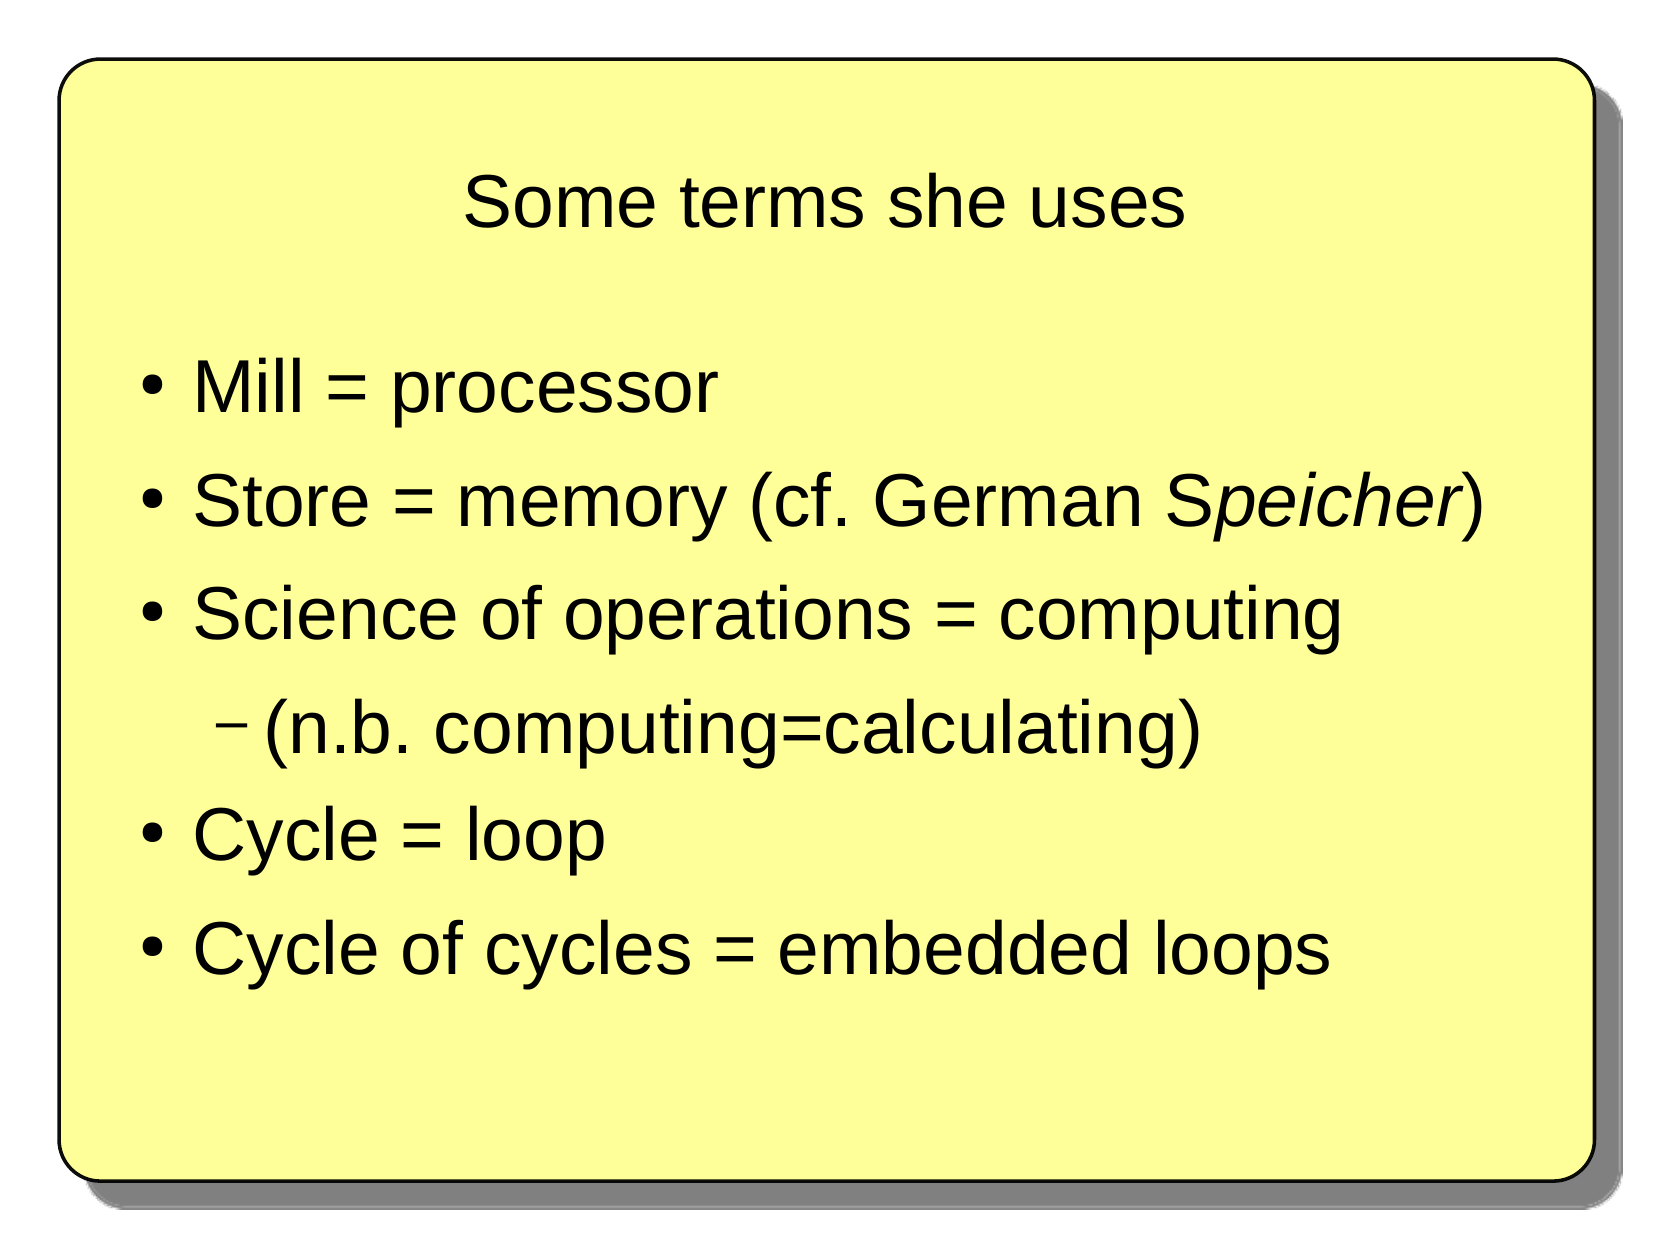

# Some terms she uses
Mill = processor
Store = memory (cf. German Speicher)
Science of operations = computing
(n.b. computing=calculating)
Cycle = loop
Cycle of cycles = embedded loops